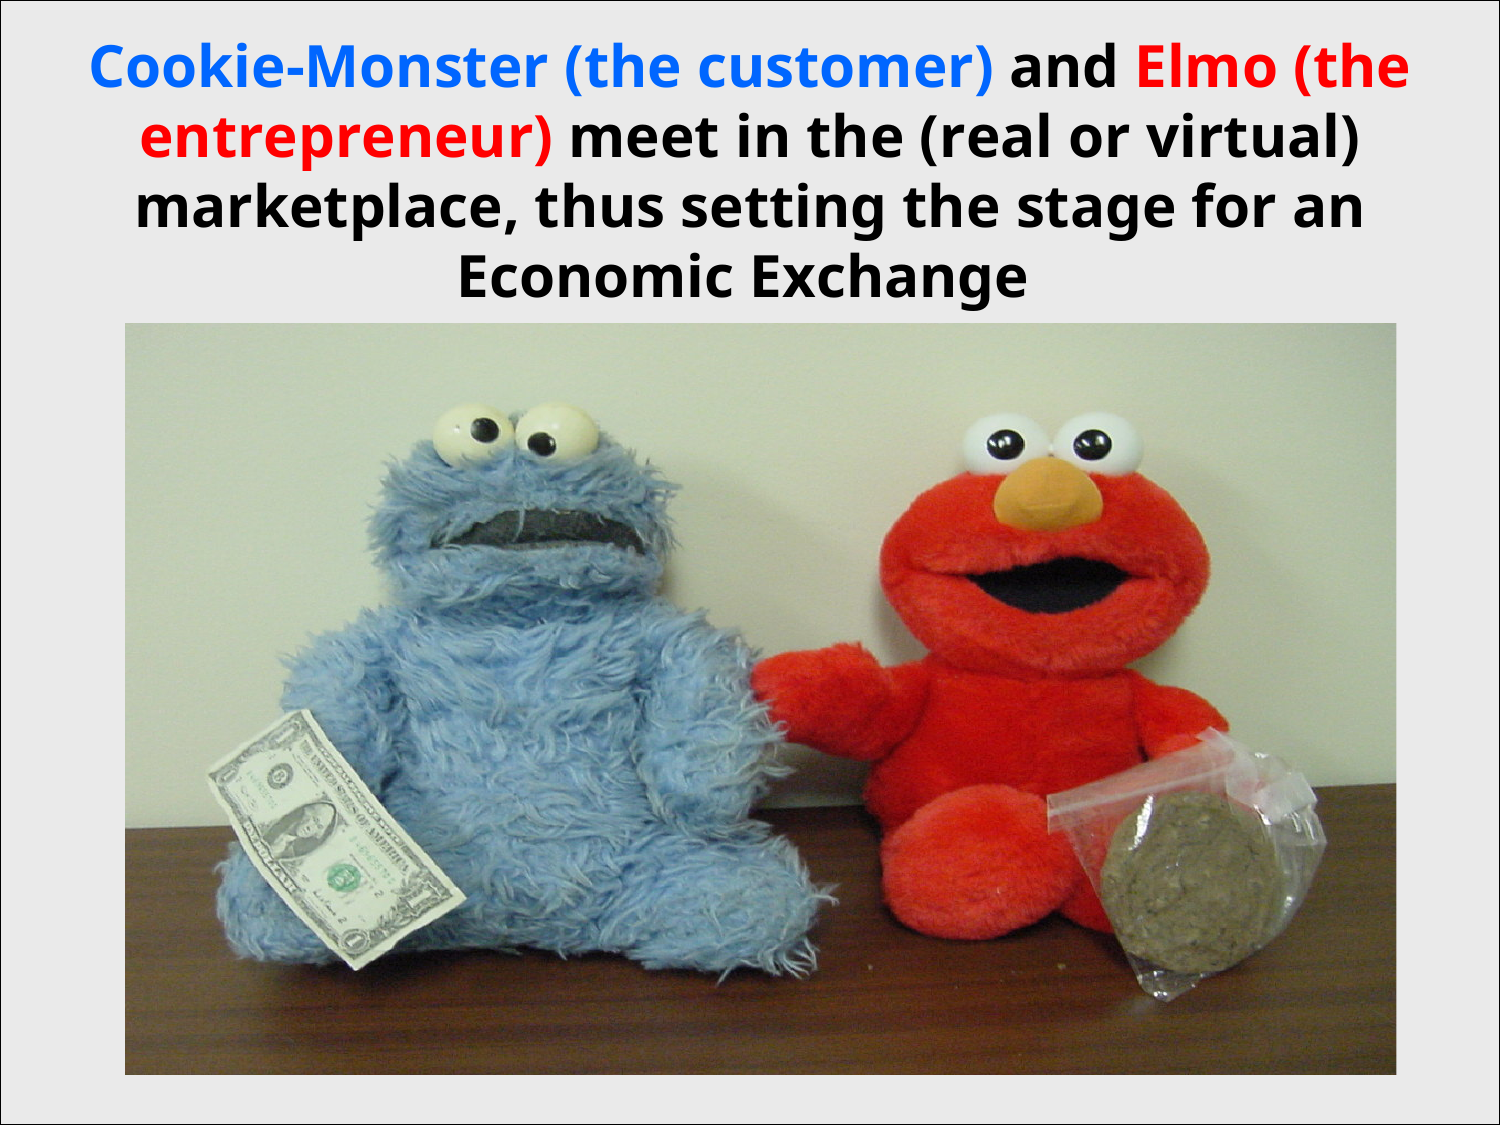

# Cookie-Monster (the customer) and Elmo (the entrepreneur) meet in the (real or virtual) marketplace, thus setting the stage for an Economic Exchange